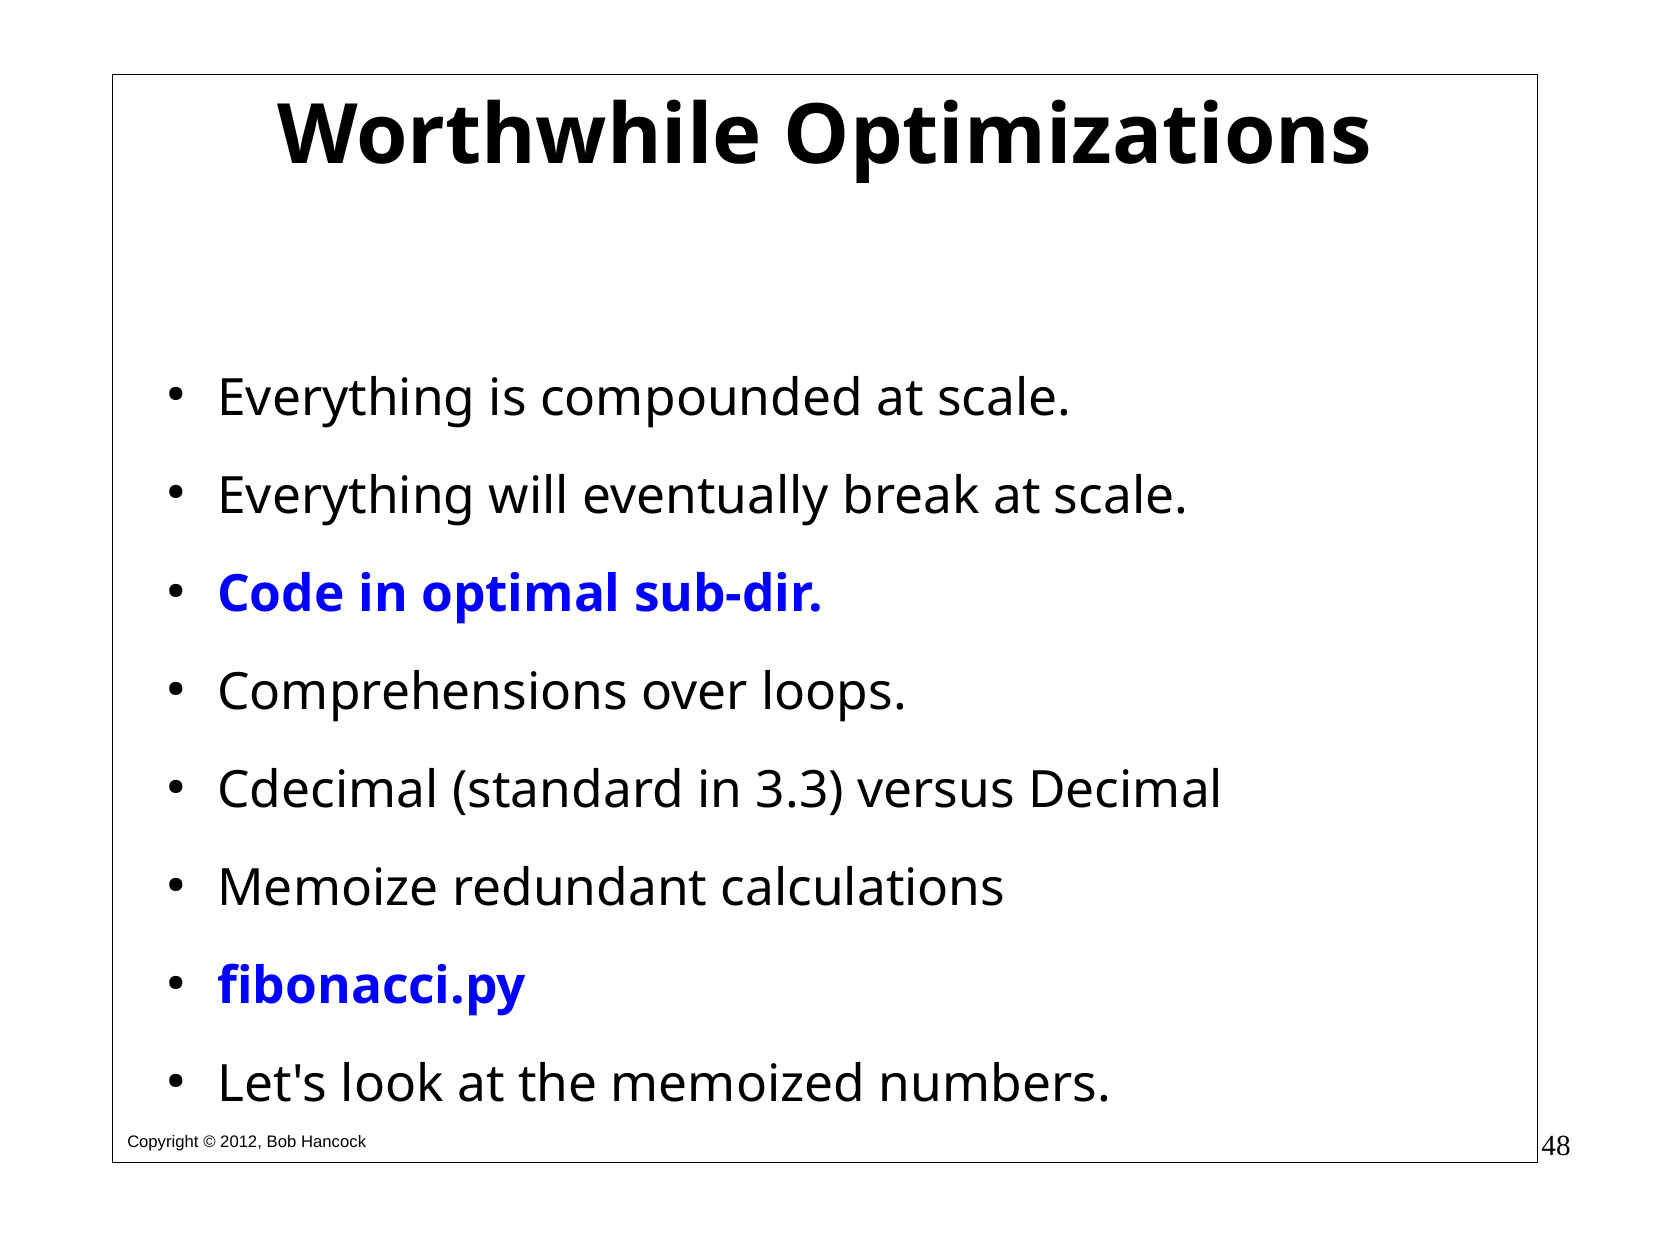

# Worthwhile Optimizations
Everything is compounded at scale.
Everything will eventually break at scale.
Code in optimal sub-dir.
Comprehensions over loops.
Cdecimal (standard in 3.3) versus Decimal
Memoize redundant calculations
fibonacci.py
Let's look at the memoized numbers.
Copyright © 2012, Bob Hancock
48